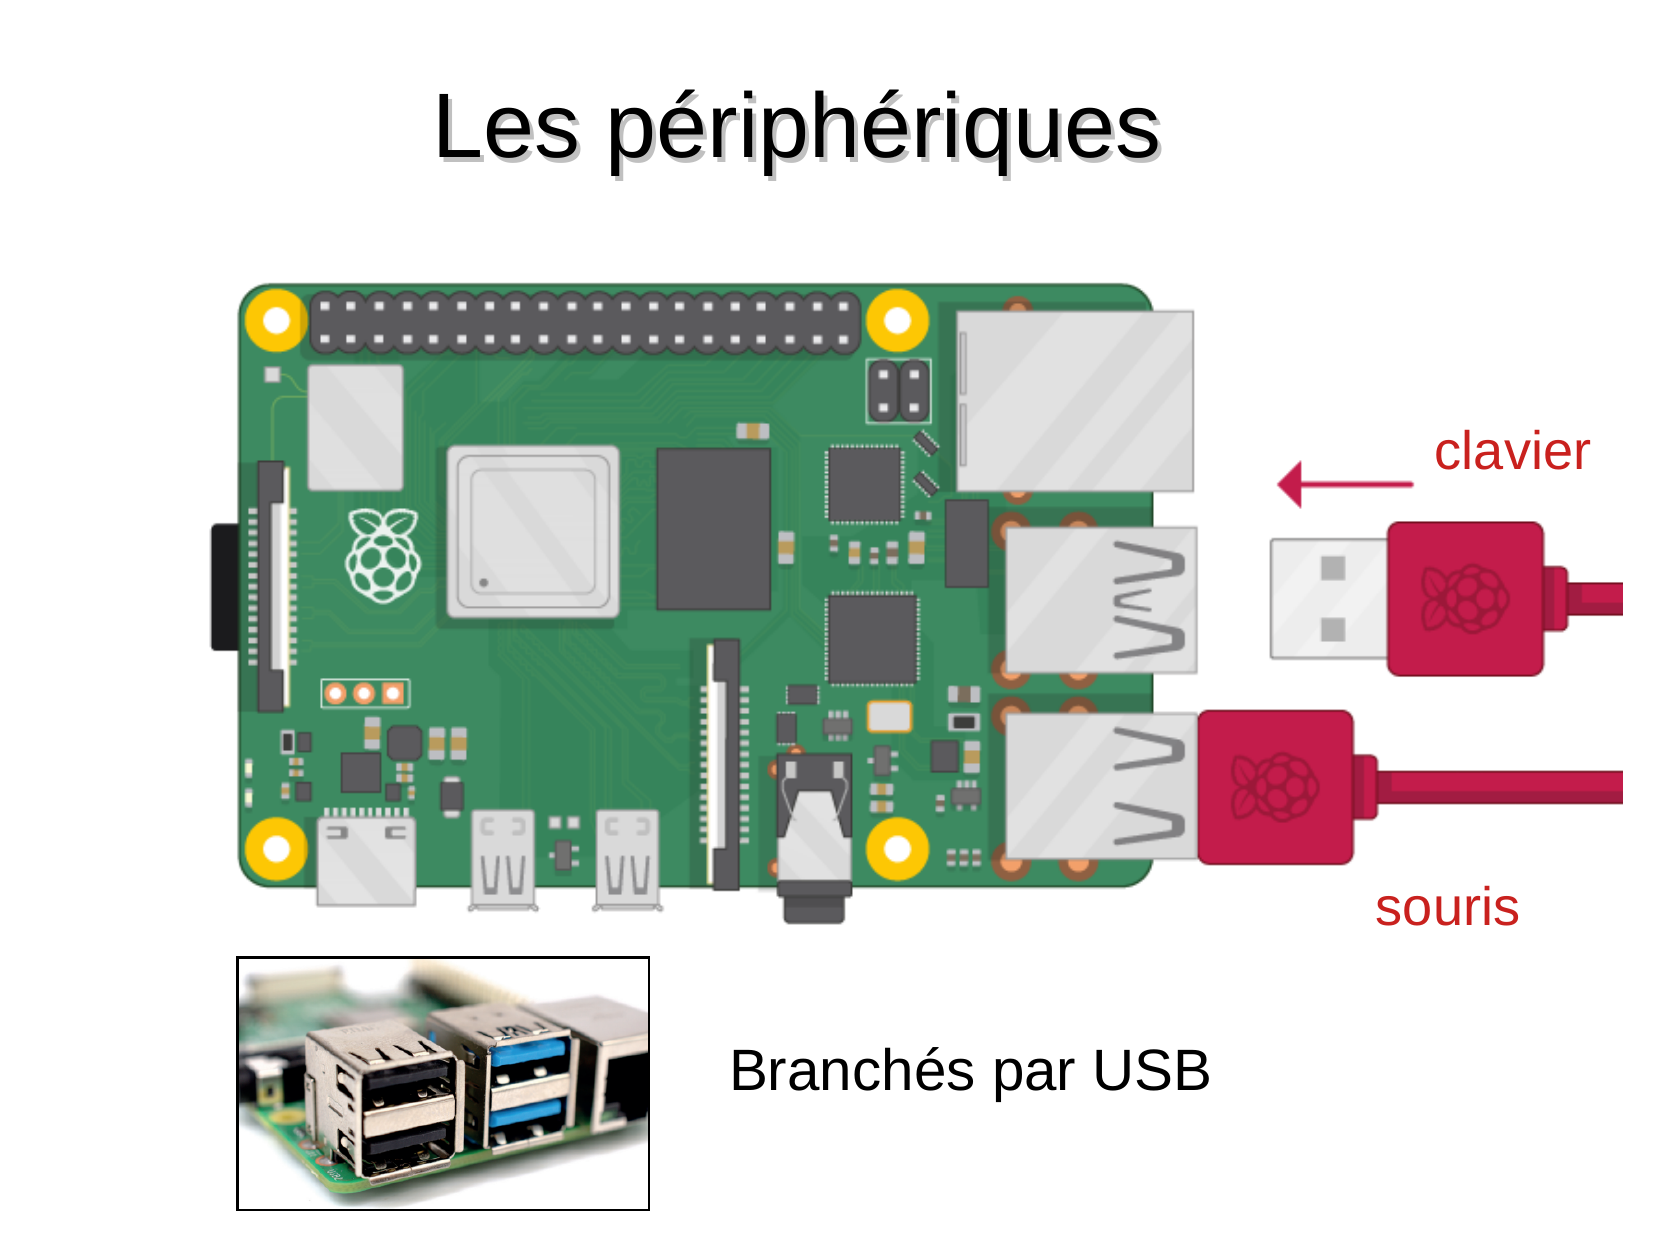

# Les périphériques
clavier
souris
Branchés par USB